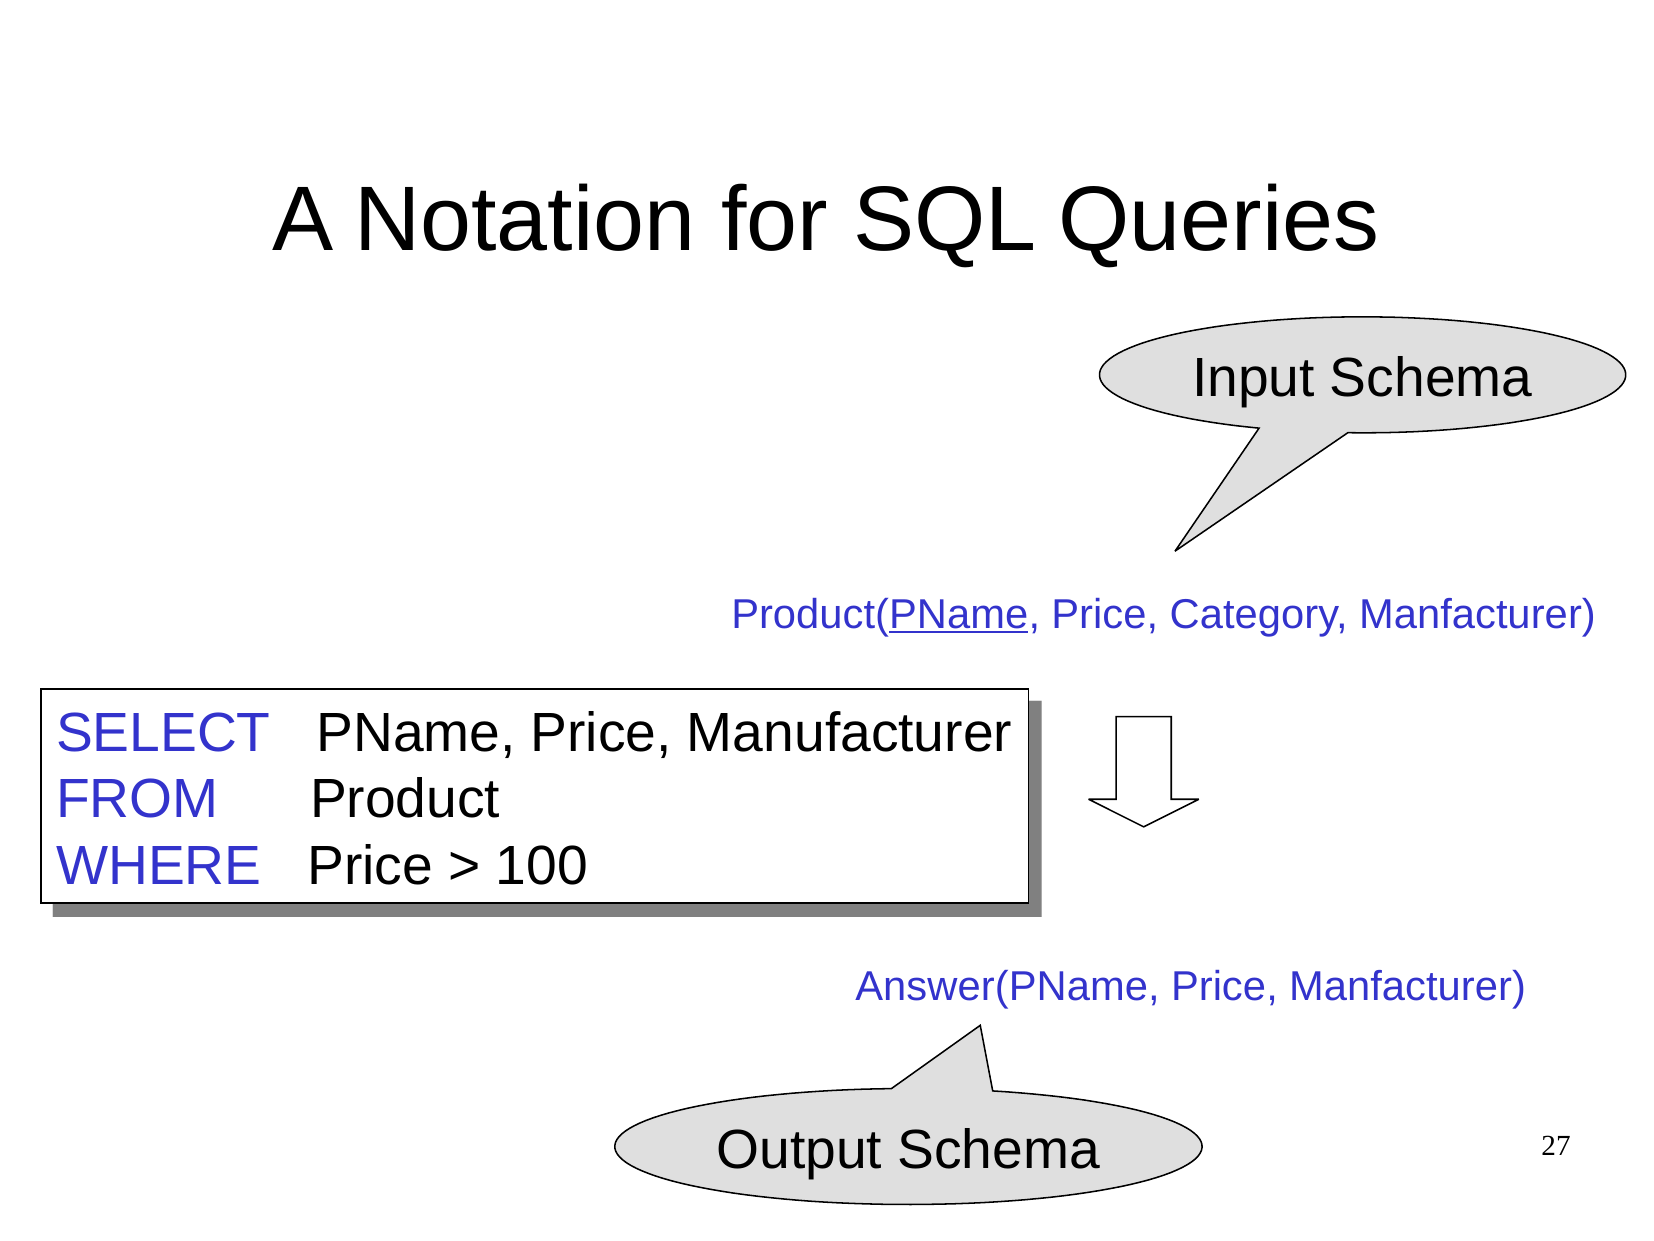

# A Notation for SQL Queries
Input Schema
Product(PName, Price, Category, Manfacturer)
SELECT PName, Price, Manufacturer
FROM Product
WHERE Price > 100
Answer(PName, Price, Manfacturer)
Output Schema
27